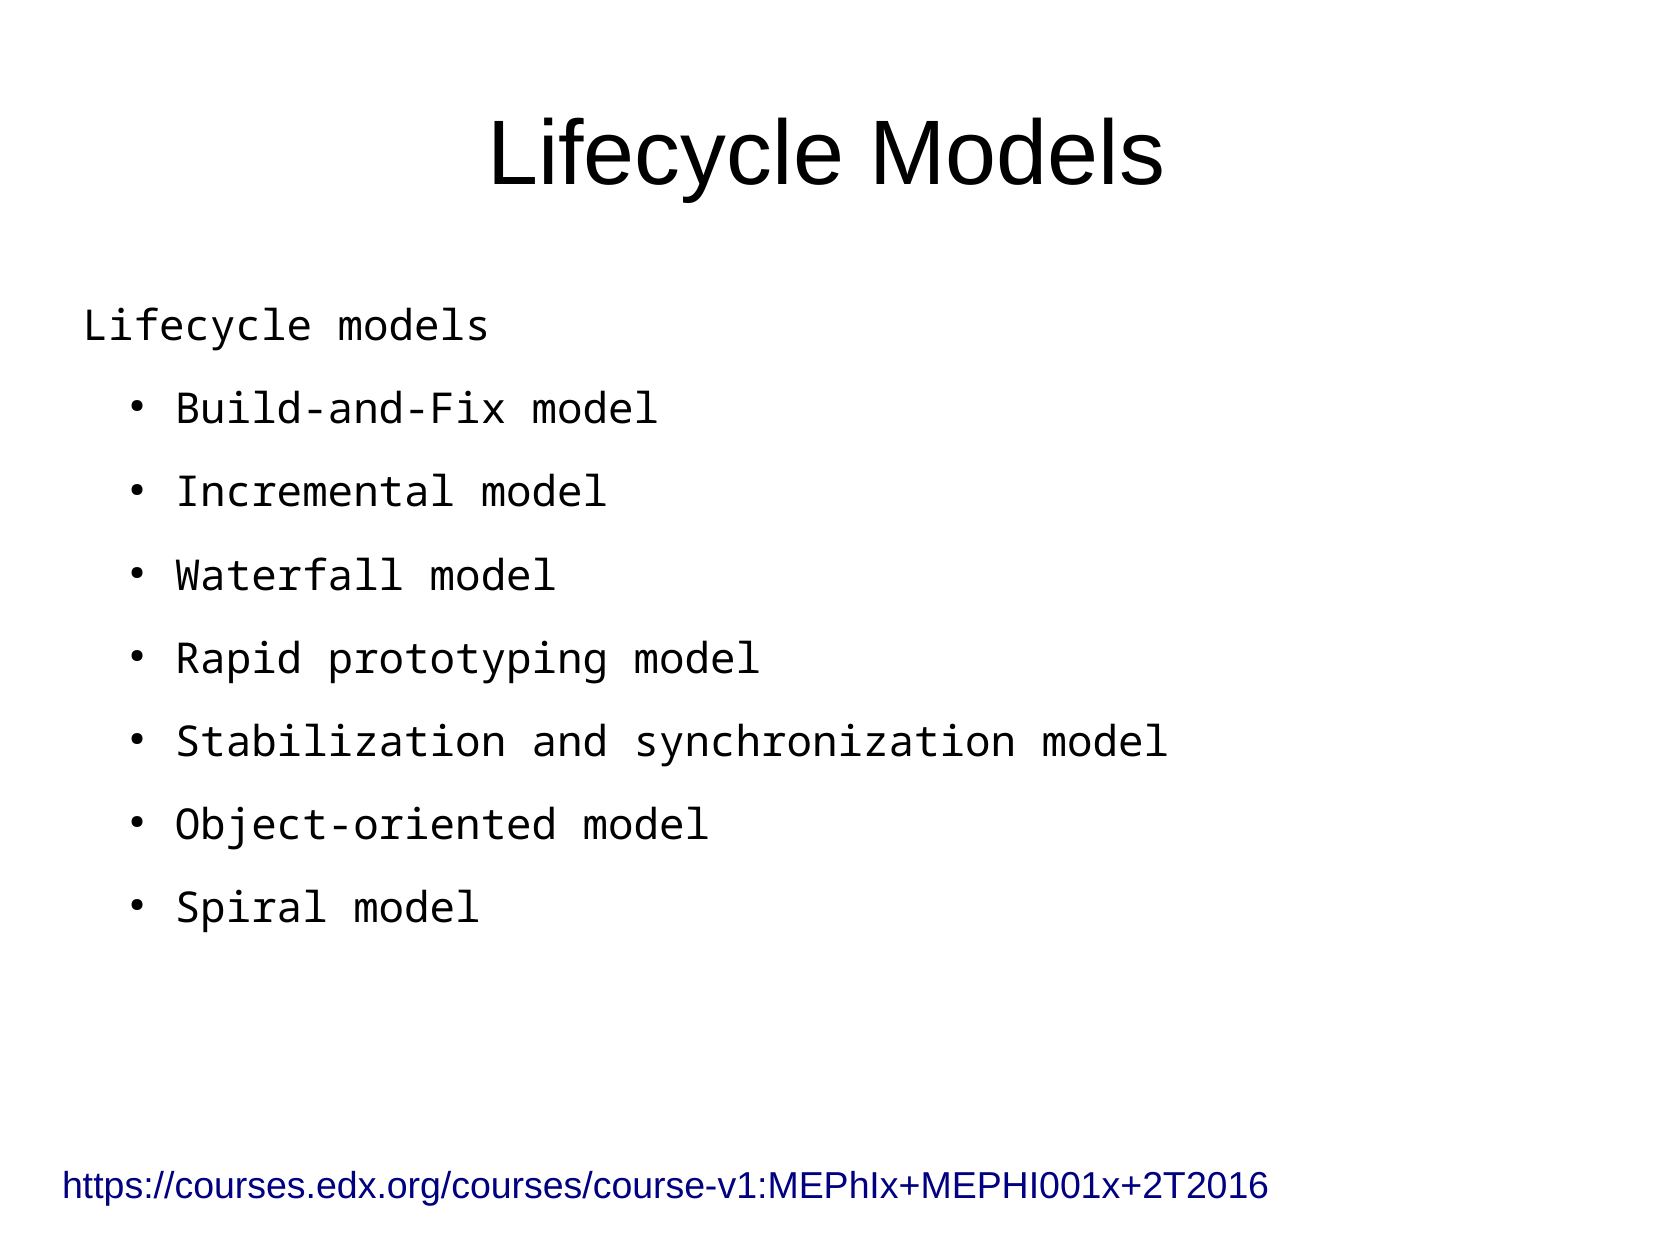

# Lifecycle Models
Lifecycle models
Build-and-Fix model
Incremental model
Waterfall model
Rapid prototyping model
Stabilization and synchronization model
Object-oriented model
Spiral model
https://courses.edx.org/courses/course-v1:MEPhIx+MEPHI001x+2T2016